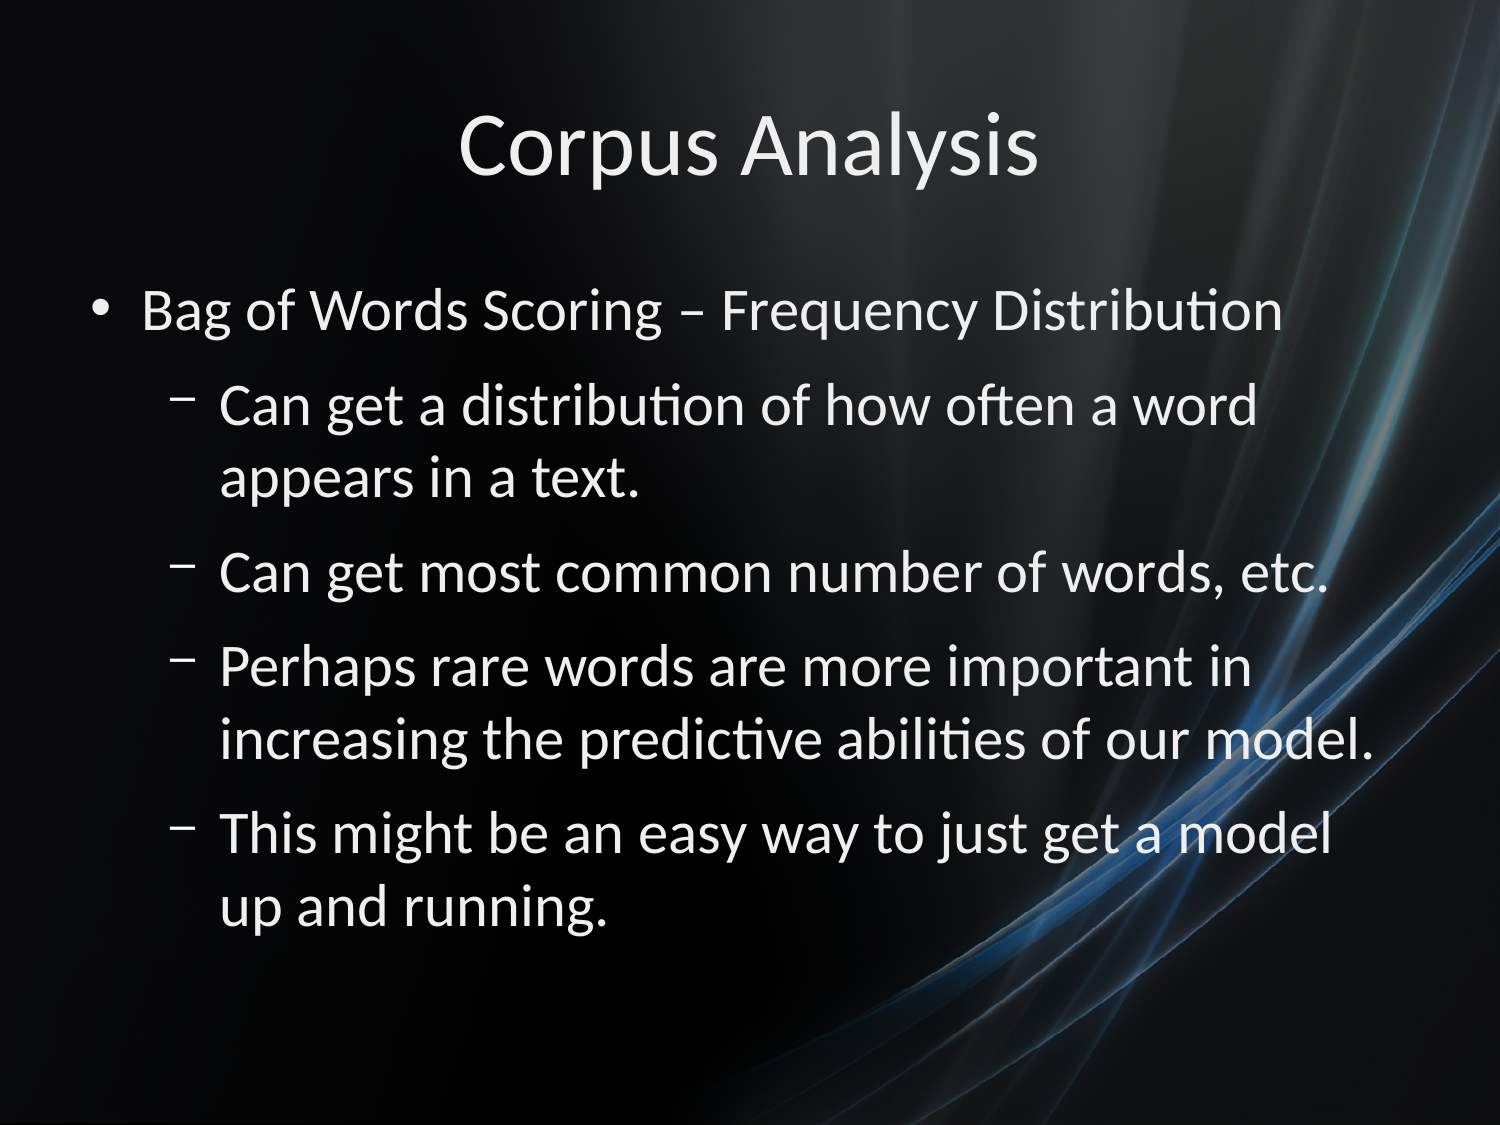

# Corpus Analysis
Bag of Words Scoring – Frequency Distribution
Can get a distribution of how often a word appears in a text.
Can get most common number of words, etc.
Perhaps rare words are more important in increasing the predictive abilities of our model.
This might be an easy way to just get a model up and running.